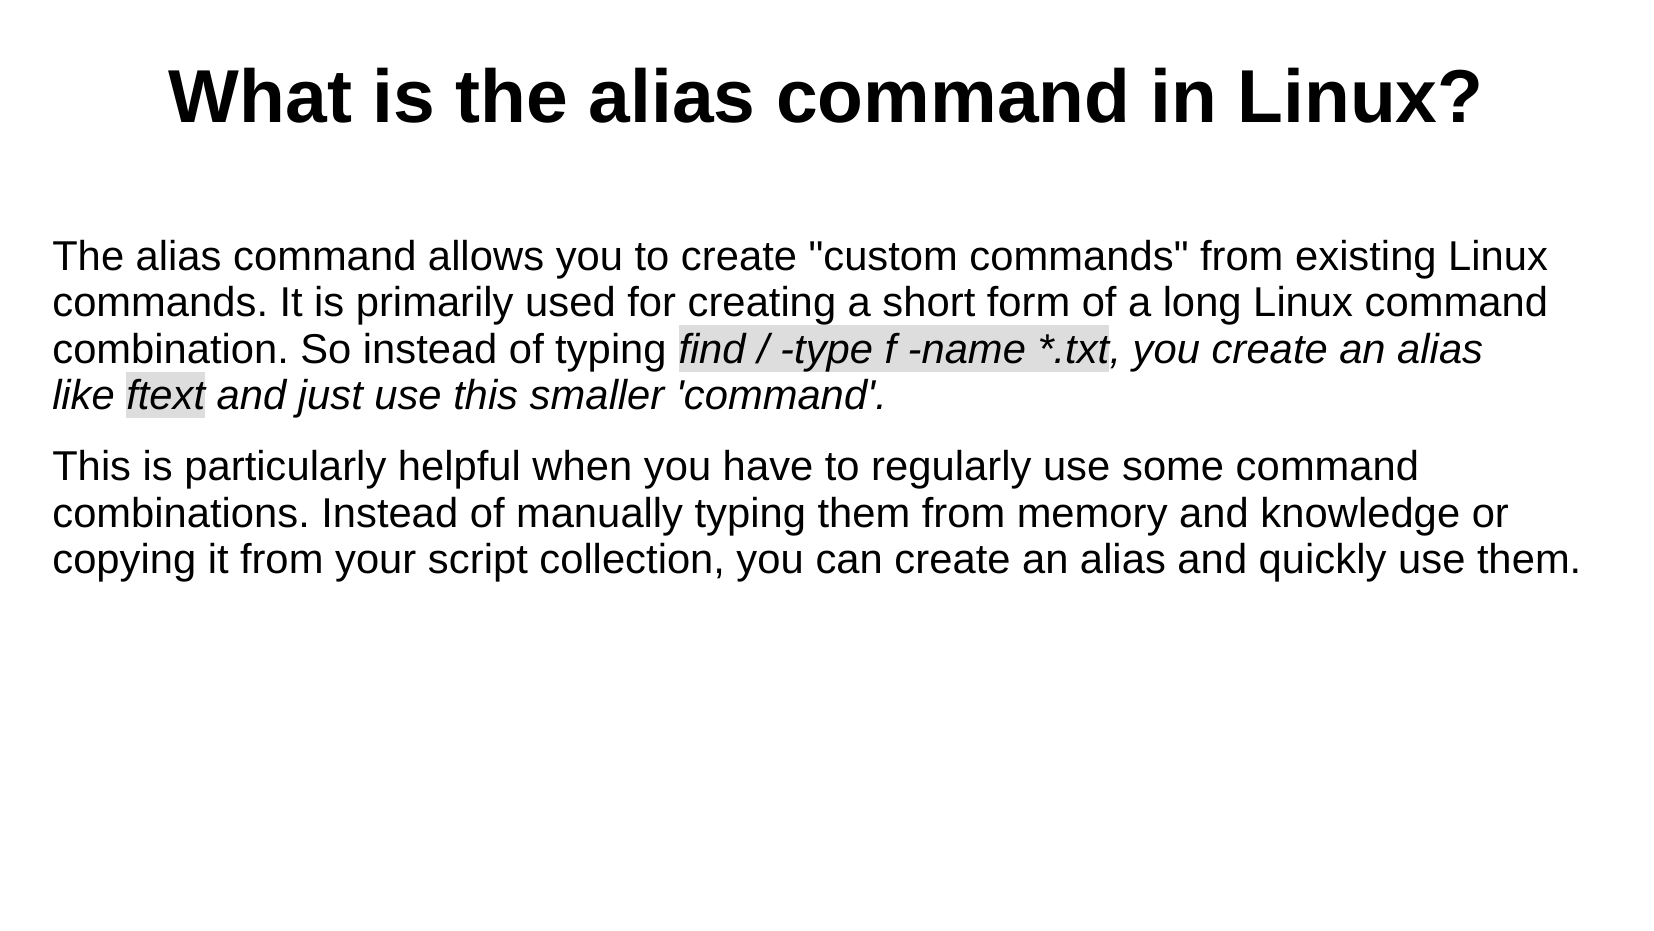

# What is the alias command in Linux?
The alias command allows you to create "custom commands" from existing Linux commands. It is primarily used for creating a short form of a long Linux command combination. So instead of typing find / -type f -name *.txt, you create an alias like ftext and just use this smaller 'command'.
This is particularly helpful when you have to regularly use some command combinations. Instead of manually typing them from memory and knowledge or copying it from your script collection, you can create an alias and quickly use them.